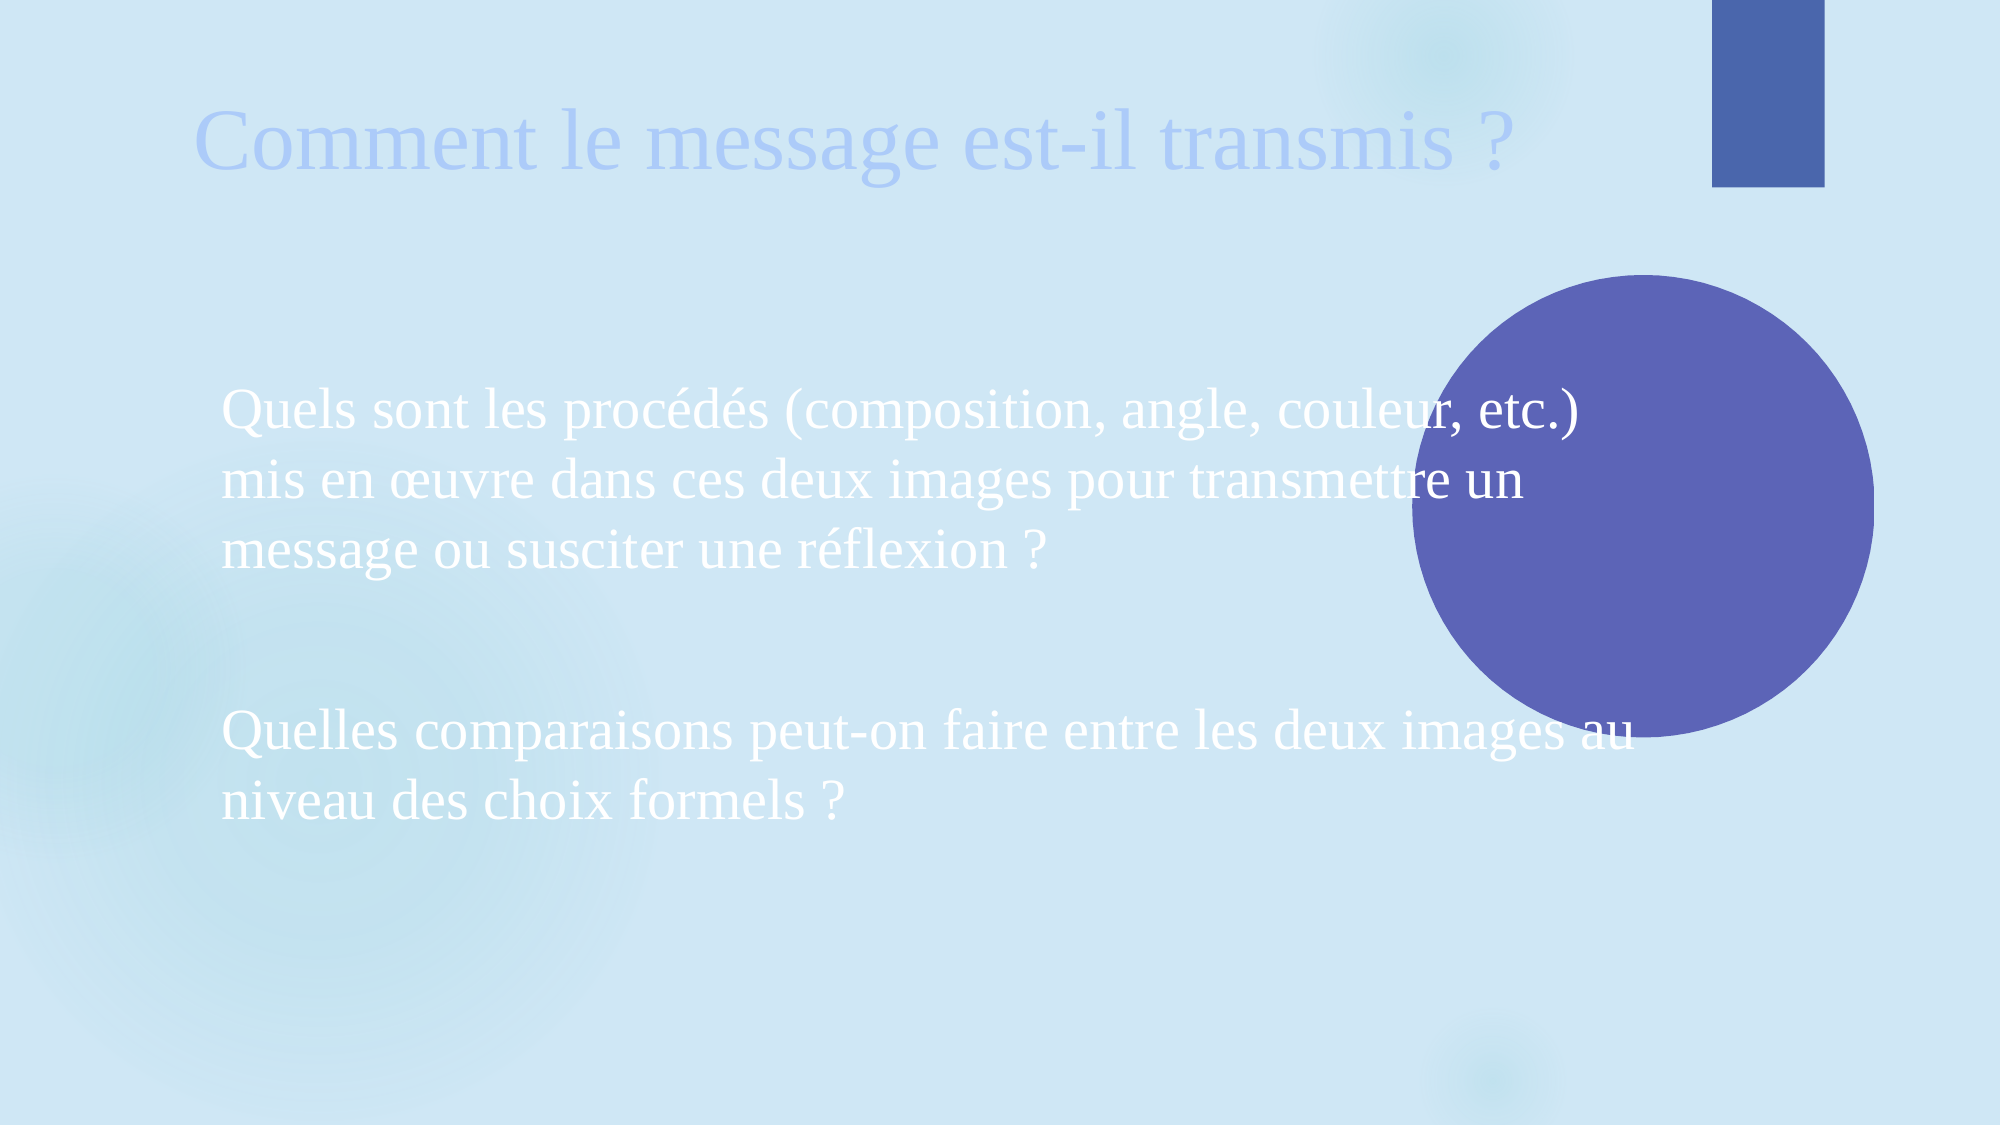

# Comment le message est-il transmis ?
Quels sont les procédés (composition, angle, couleur, etc.) mis en œuvre dans ces deux images pour transmettre un message ou susciter une réflexion ?
Quelles comparaisons peut-on faire entre les deux images au niveau des choix formels ?